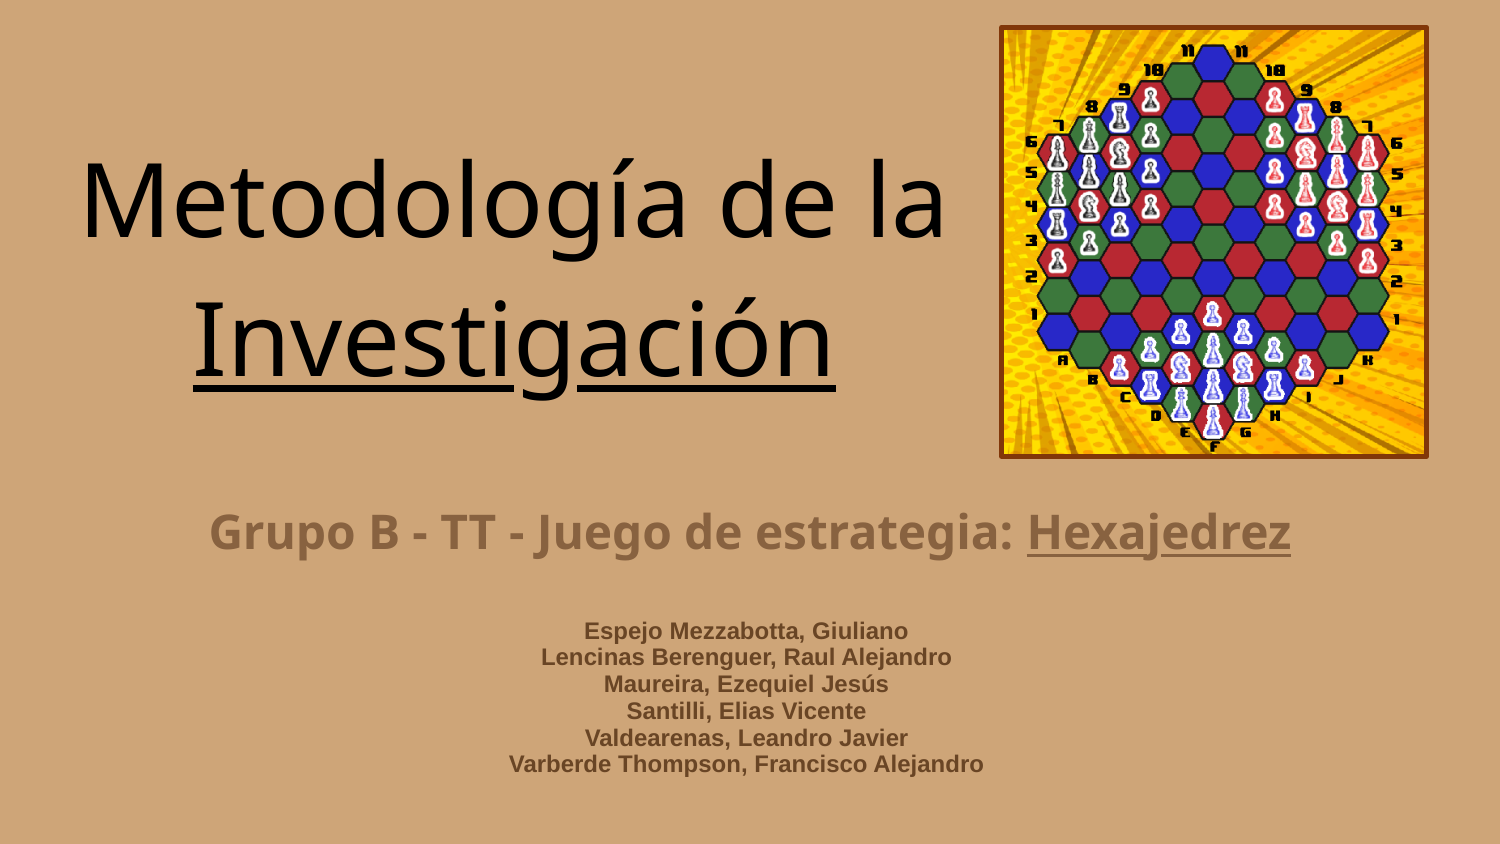

Metodología de la Investigación
Grupo B - TT - Juego de estrategia: Hexajedrez
Espejo Mezzabotta, Giuliano
Lencinas Berenguer, Raul Alejandro
Maureira, Ezequiel Jesús
Santilli, Elias Vicente
Valdearenas, Leandro Javier
Varberde Thompson, Francisco Alejandro